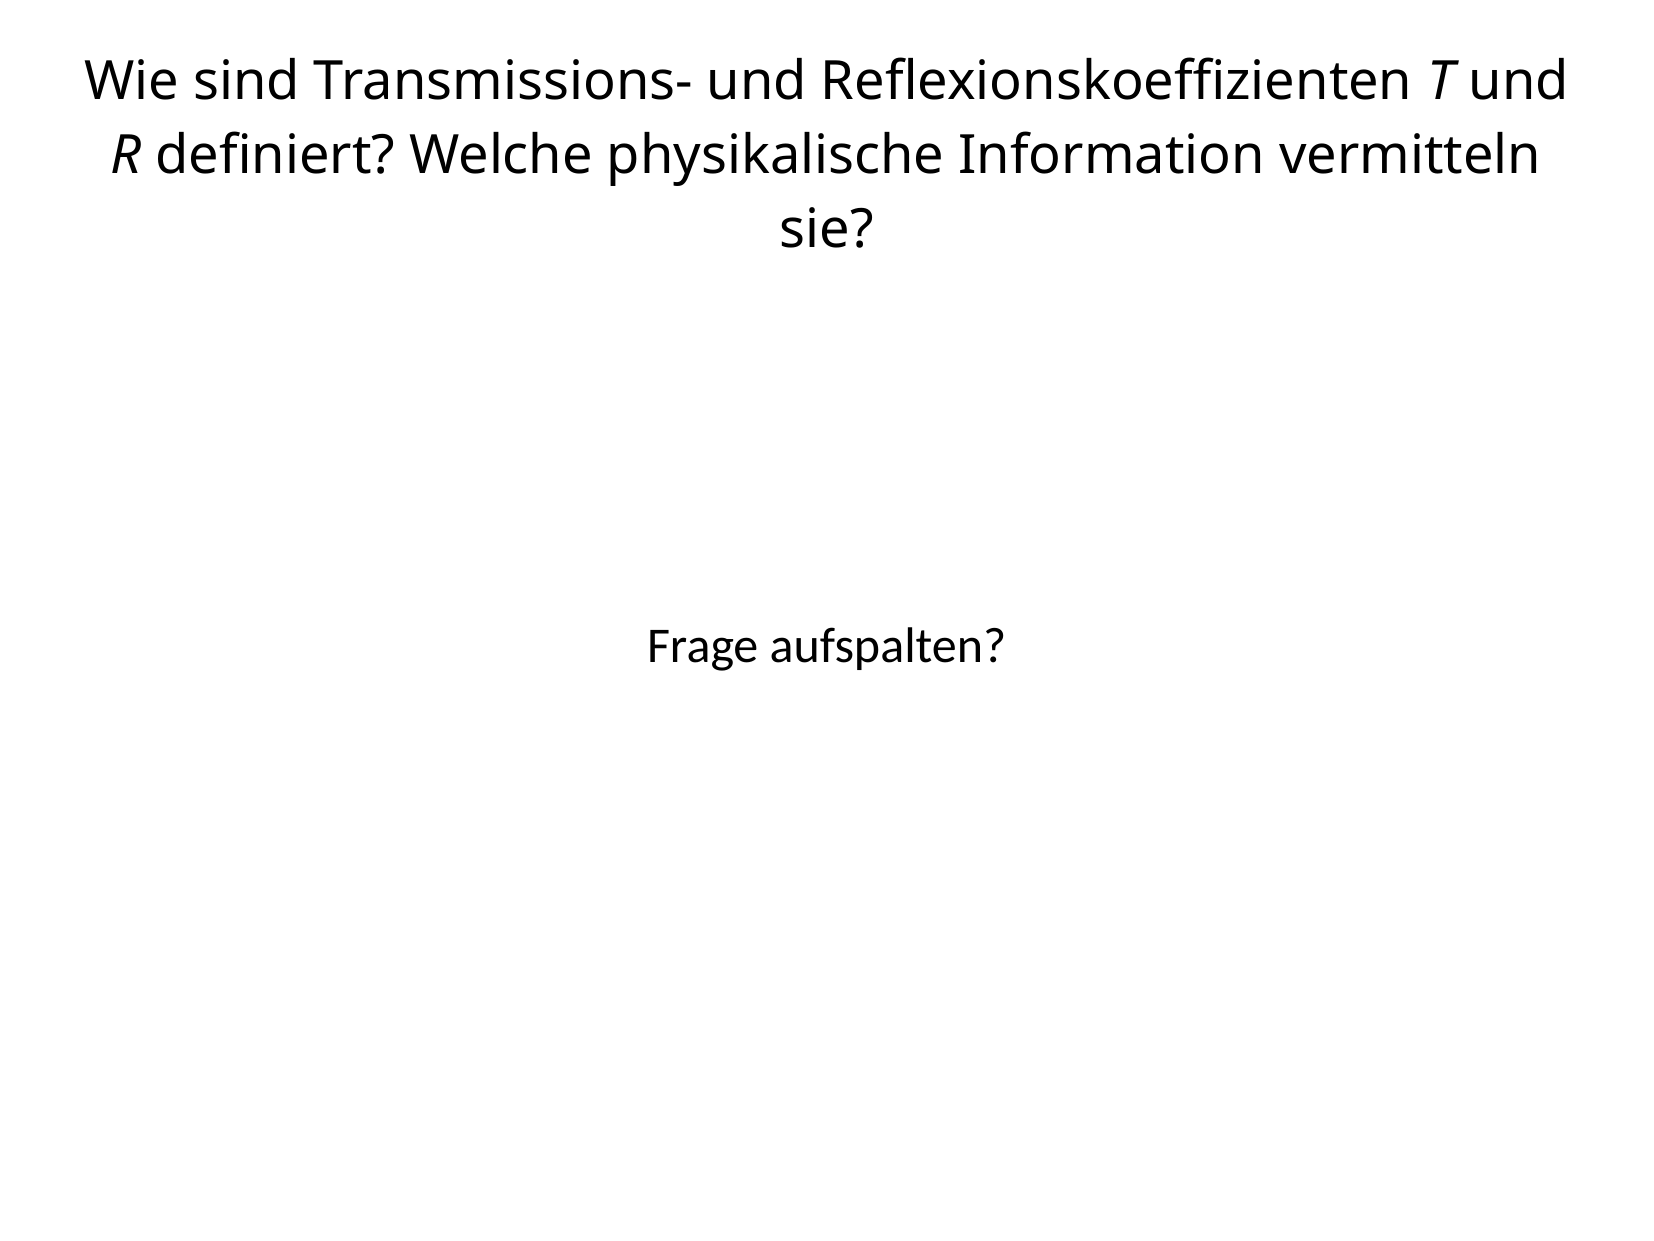

# Wie sind Transmissions- und Reflexionskoeffizienten T und R definiert? Welche physikalische Information vermitteln sie?
Frage aufspalten?